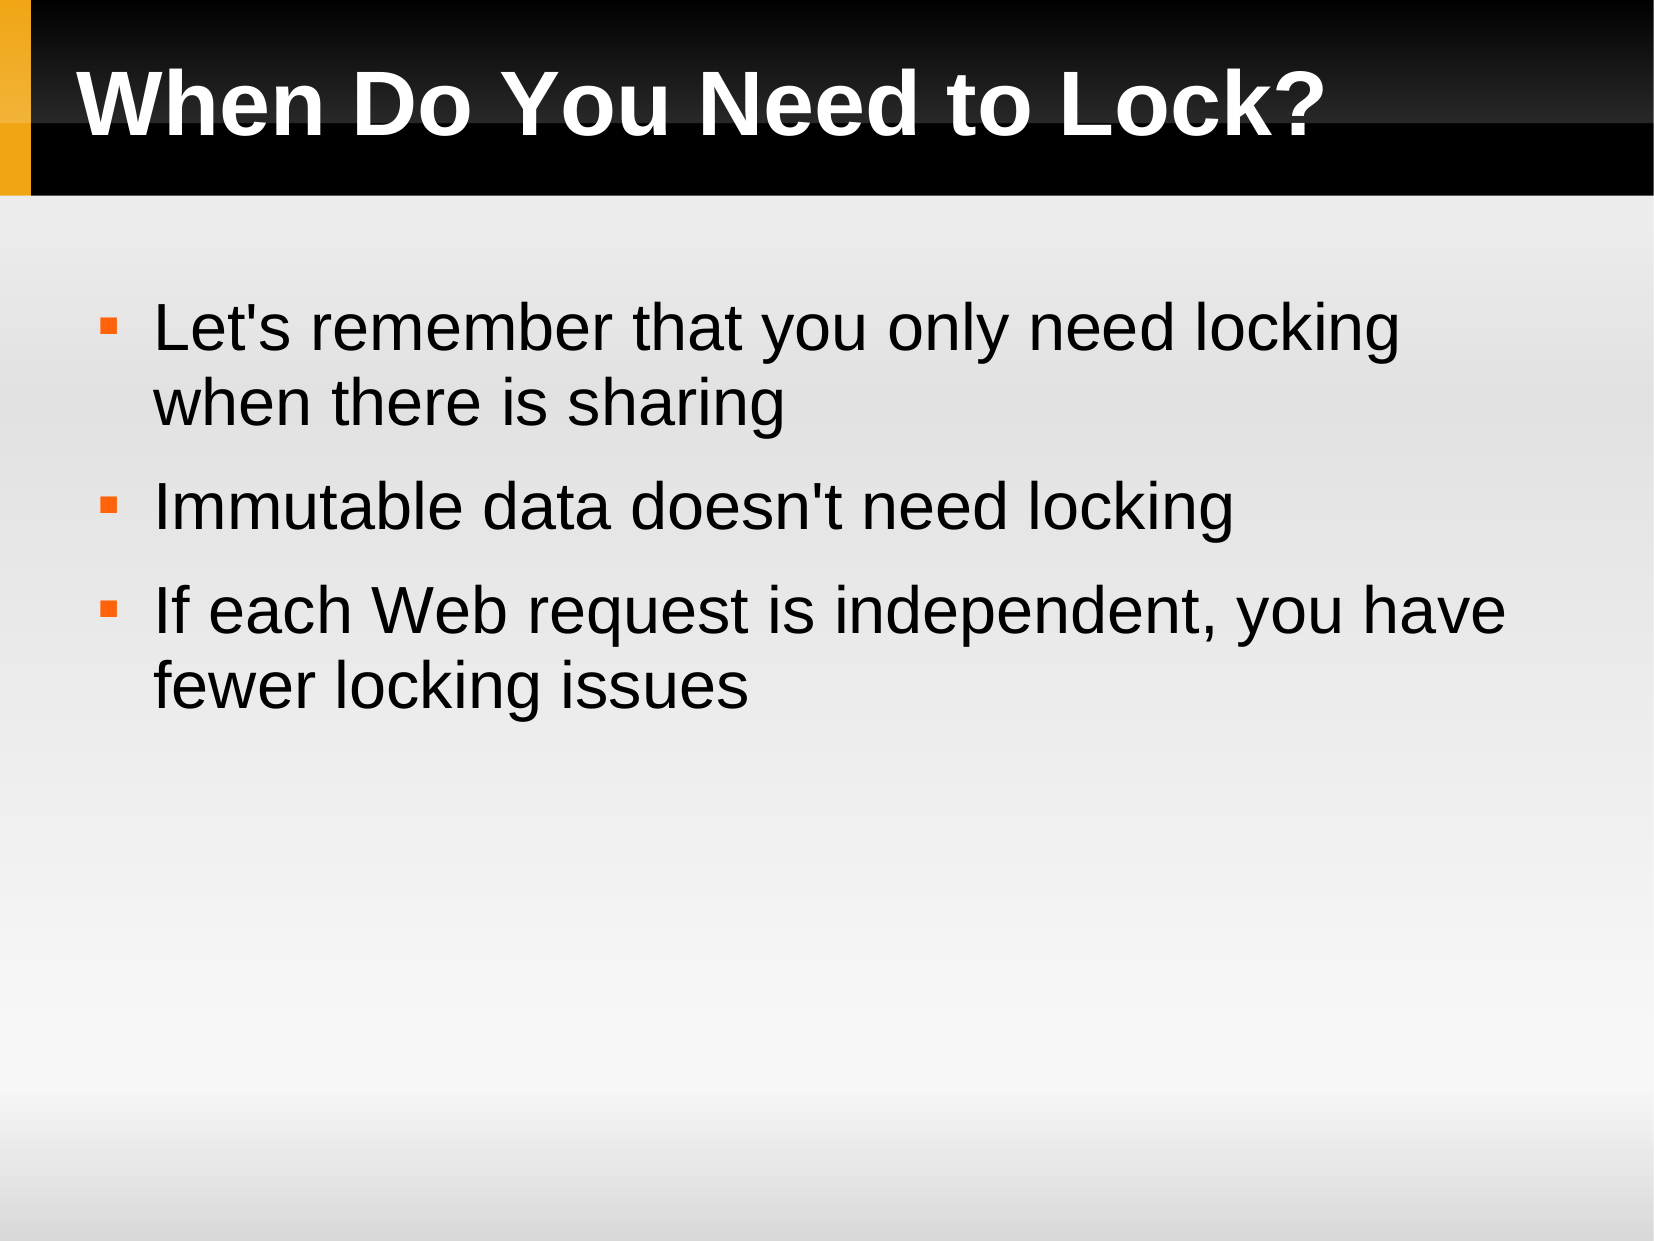

# When Do You Need to Lock?
Let's remember that you only need locking when there is sharing
Immutable data doesn't need locking
If each Web request is independent, you have fewer locking issues